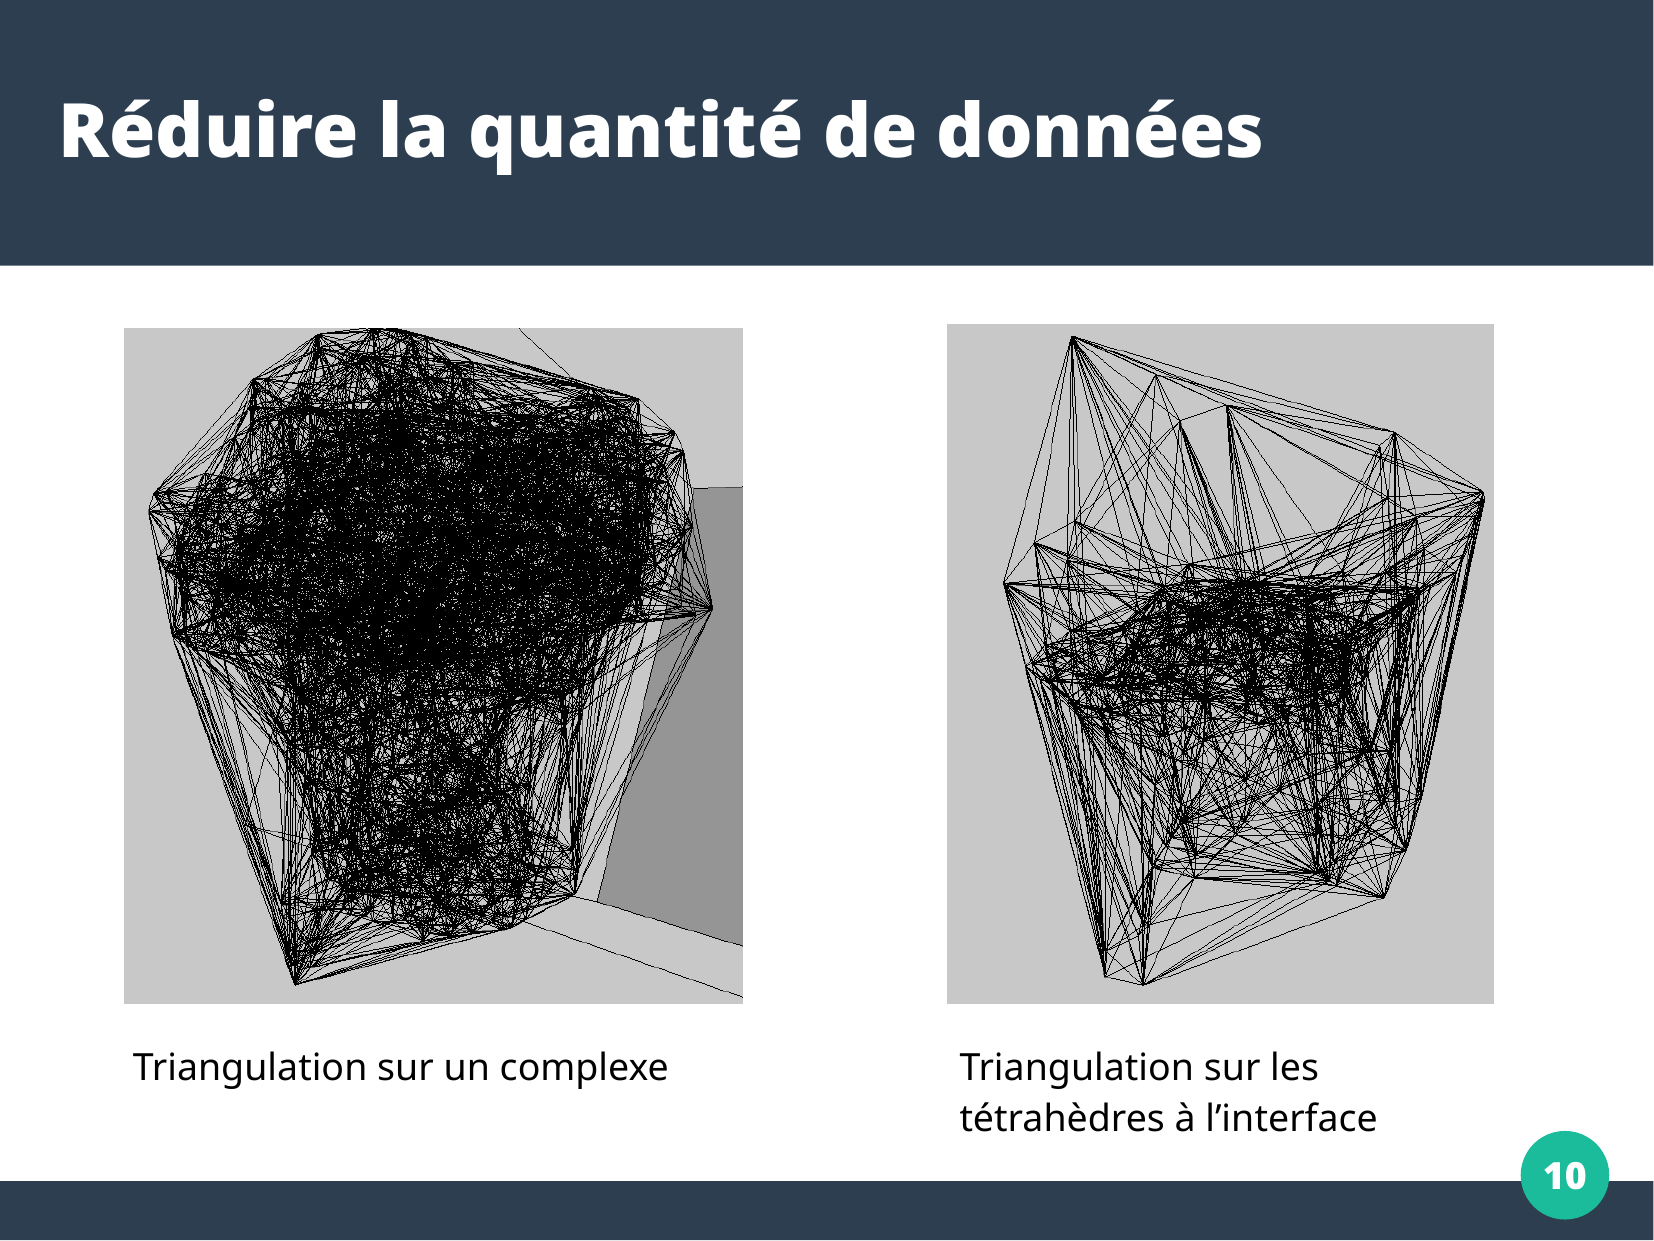

# Réduire la quantité de données
Triangulation sur un complexe
Triangulation sur les tétrahèdres à l’interface
10